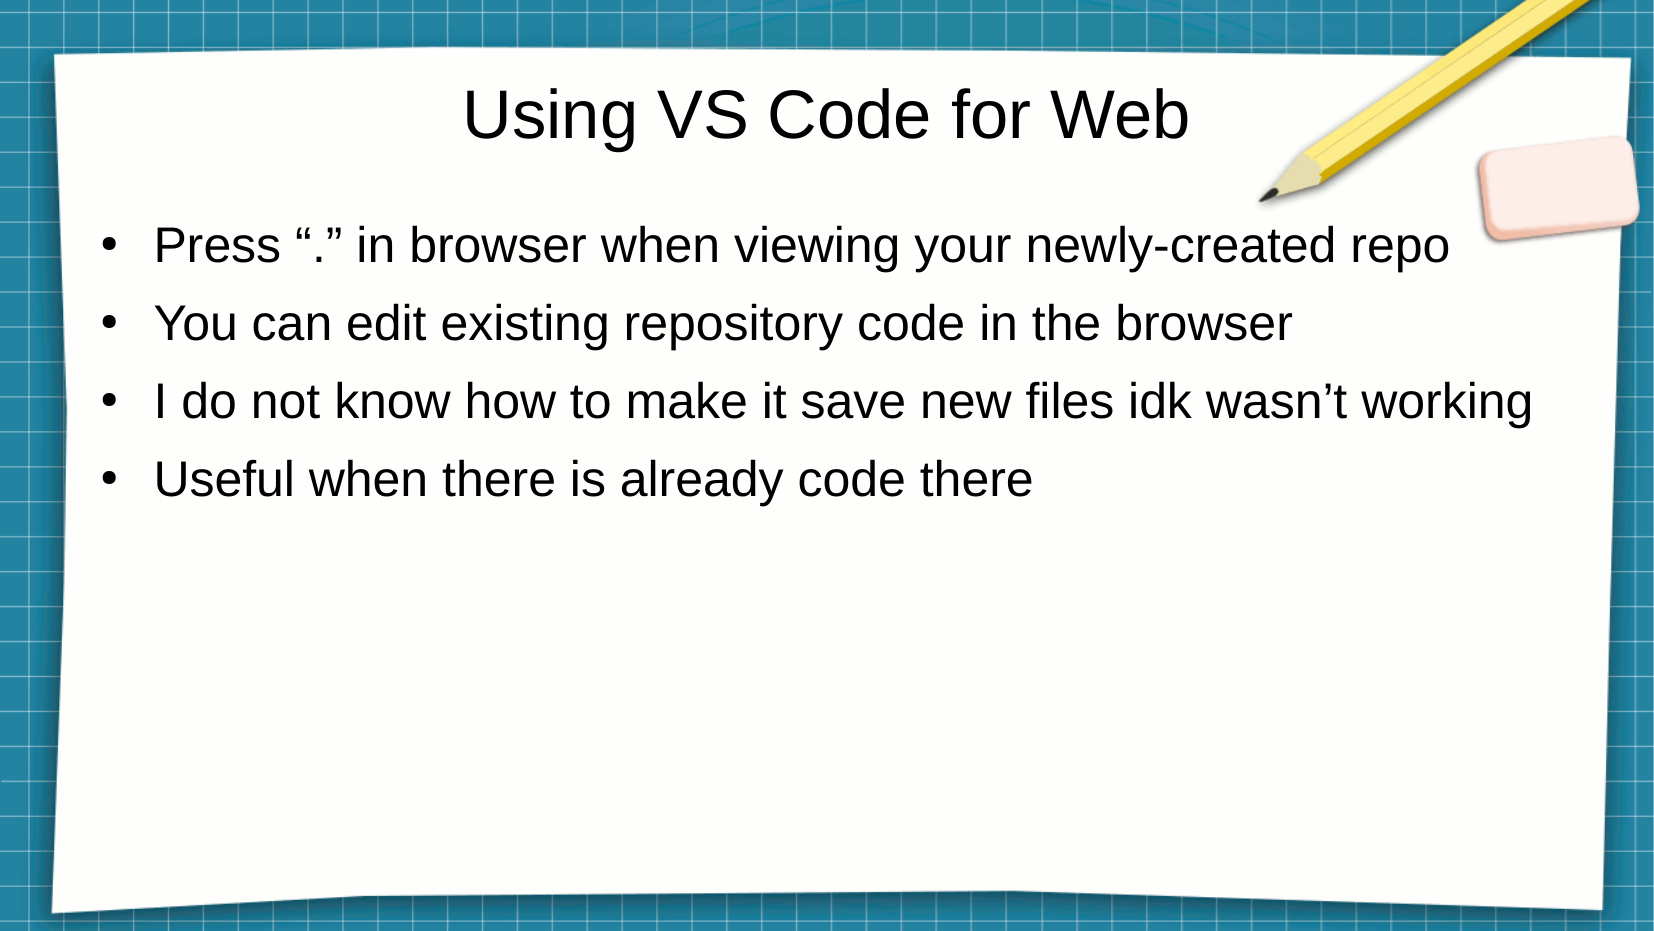

# Using VS Code for Web
Press “.” in browser when viewing your newly-created repo
You can edit existing repository code in the browser
I do not know how to make it save new files idk wasn’t working
Useful when there is already code there